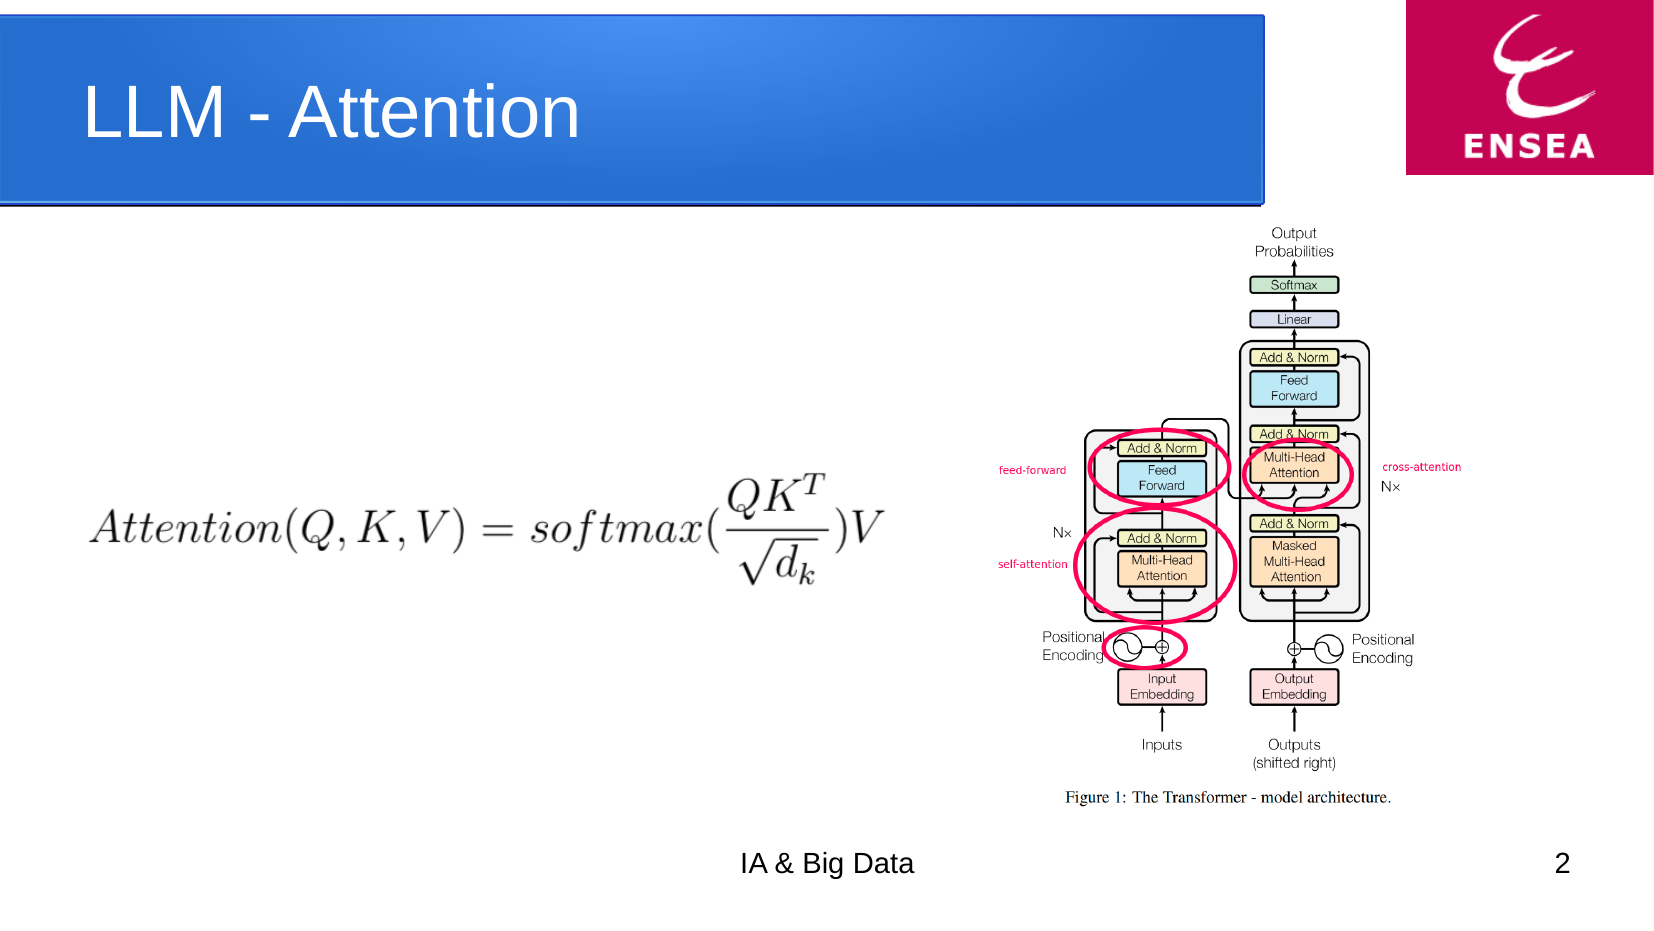

# LLM - Attention
IA & Big Data
2